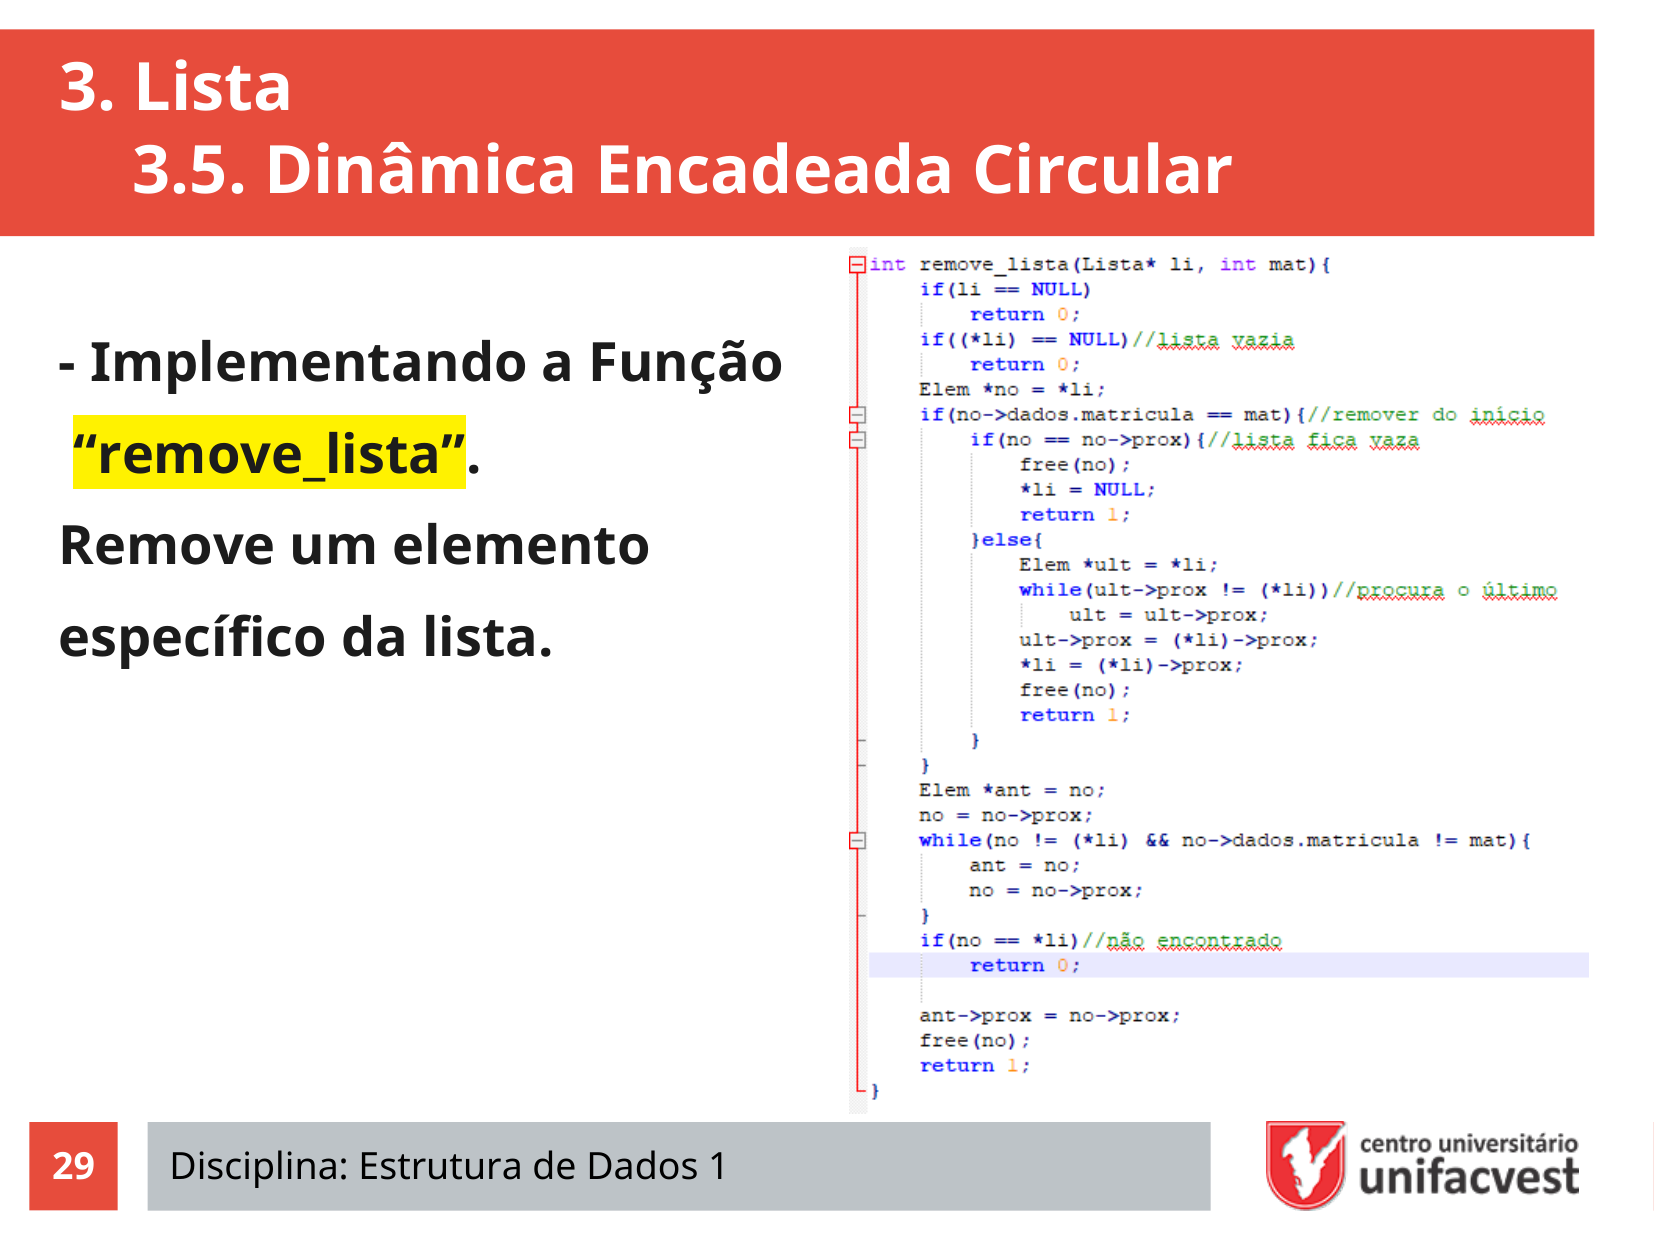

# 3. Lista 3.5. Dinâmica Encadeada Circular
- Implementando a Função
 “remove_lista”.
Remove um elemento
específico da lista.
29
Disciplina: Estrutura de Dados 1